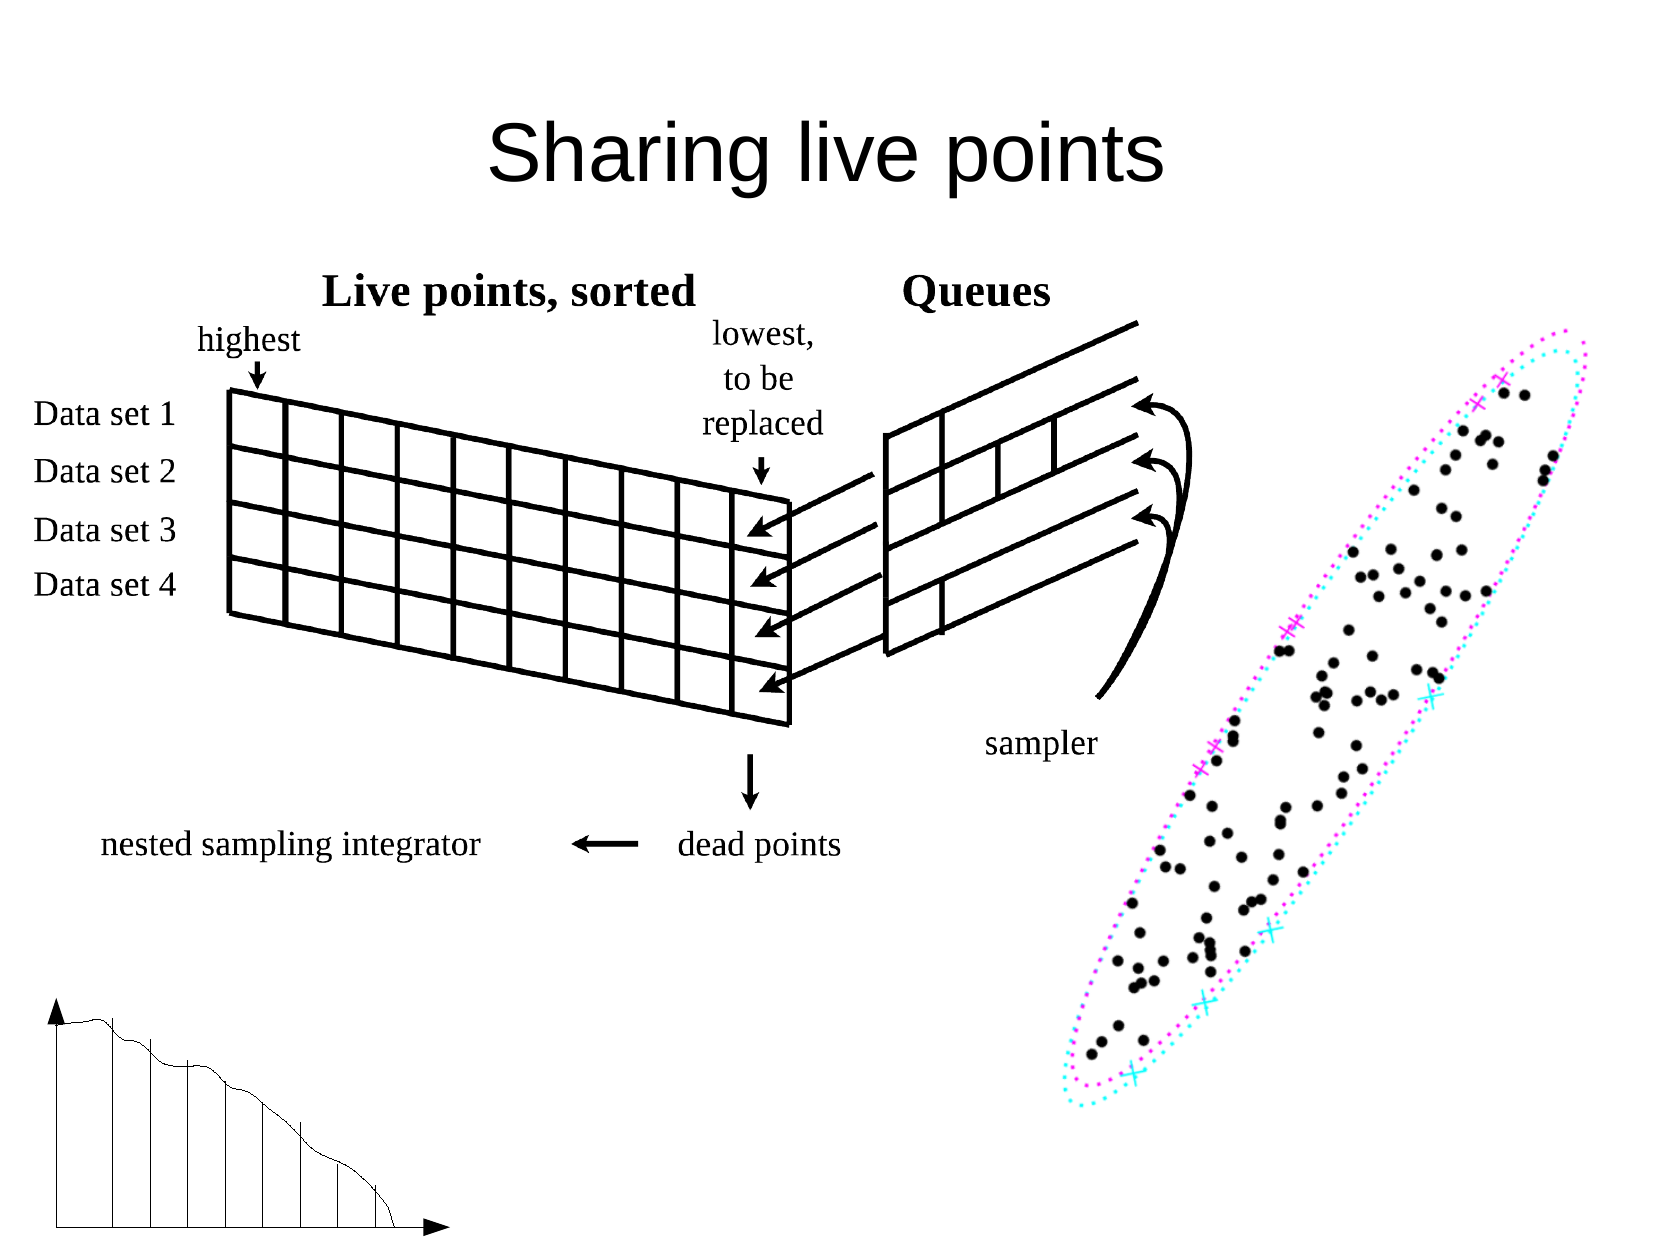

# Sharing live points
L
Dead points’ L & V
V
Buchner (2018): collaborative nested sampling